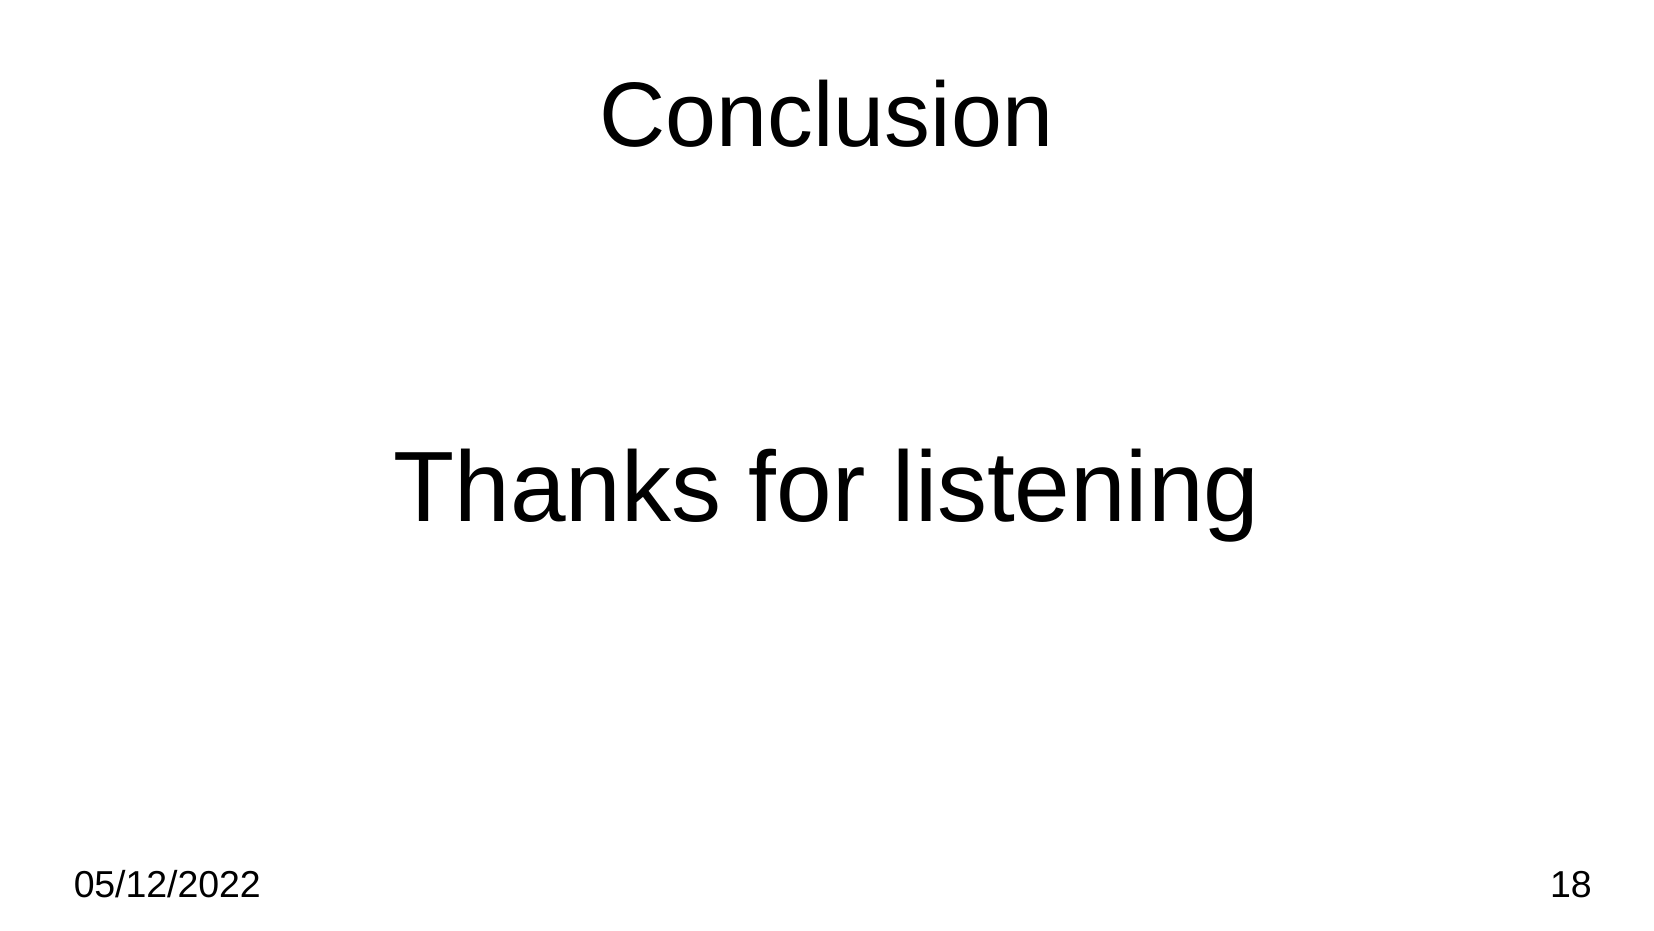

# Conclusion
Thanks for listening
05/12/2022
18